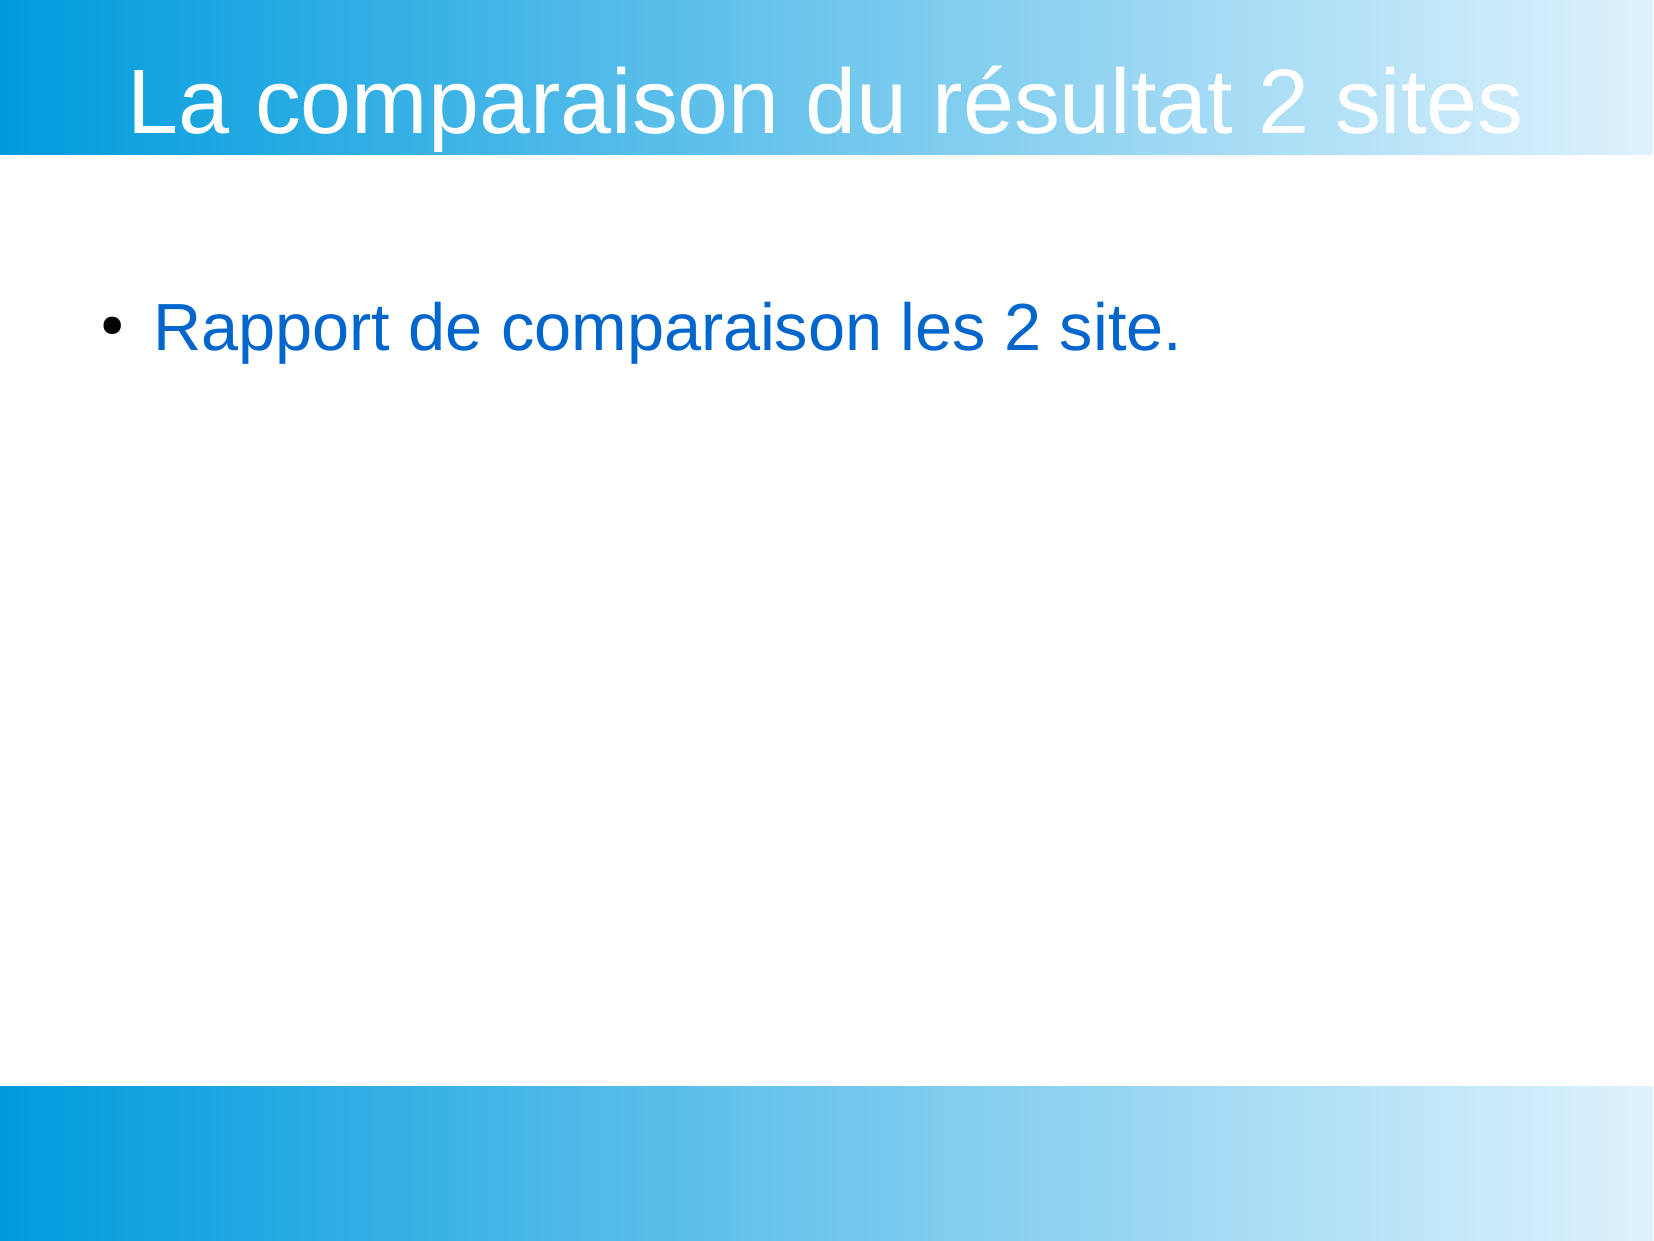

# La comparaison du résultat 2 sites
Rapport de comparaison les 2 site.